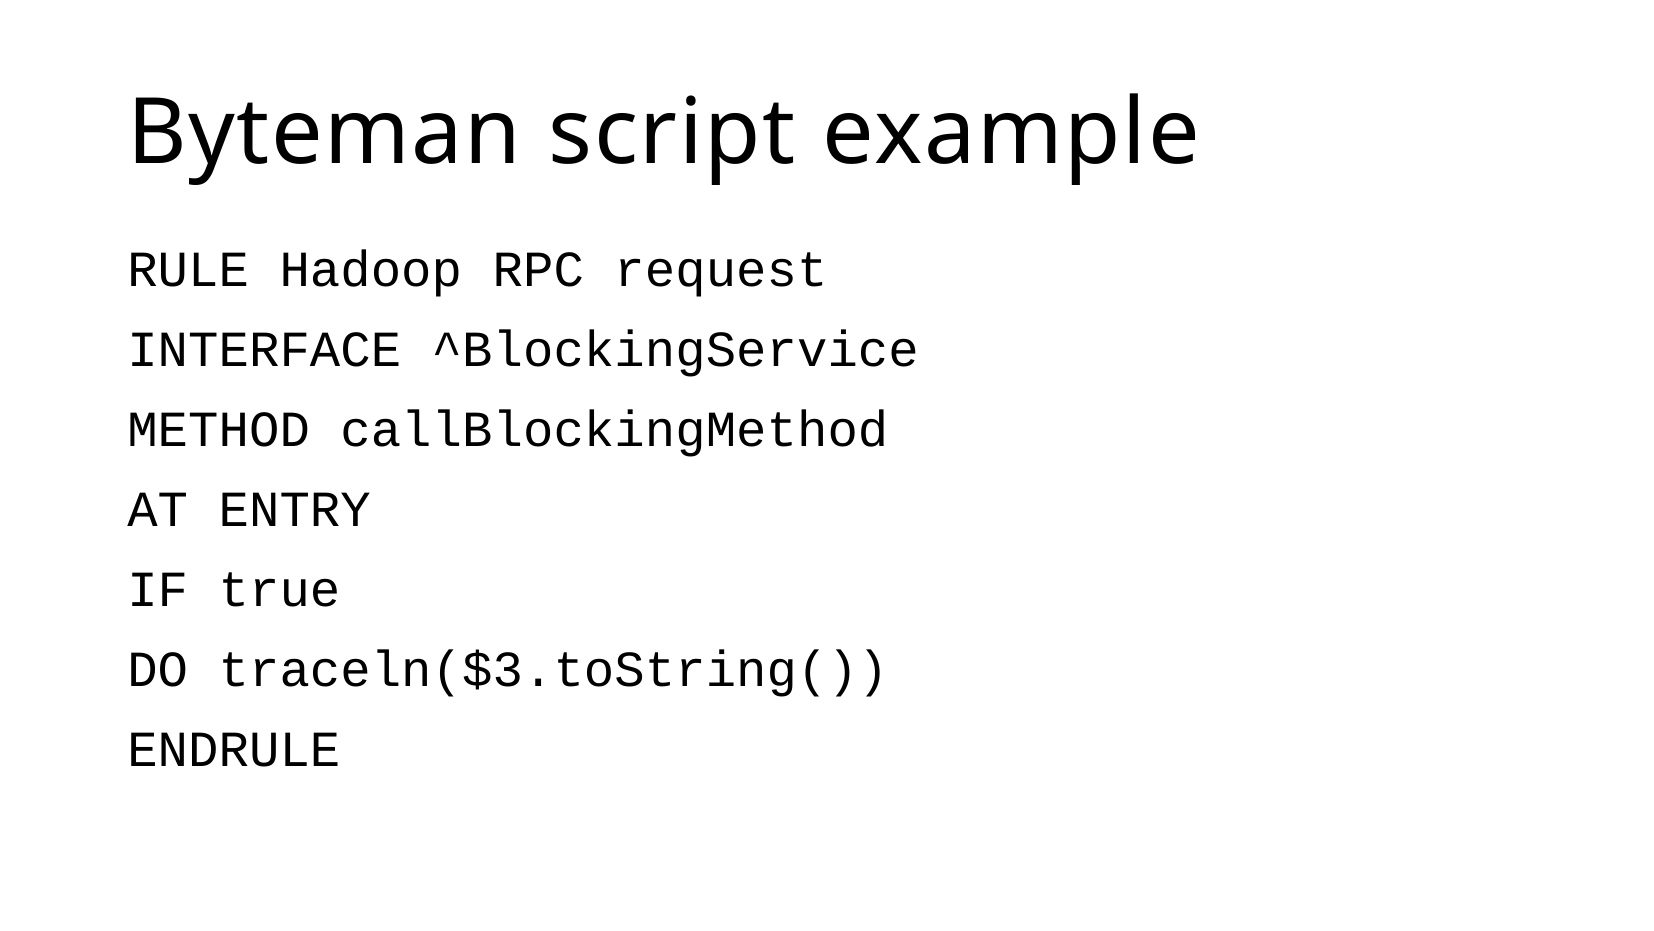

# Byteman script example
RULE Hadoop RPC request
INTERFACE ^BlockingService
METHOD callBlockingMethod
AT ENTRY
IF true
DO traceln($3.toString())
ENDRULE